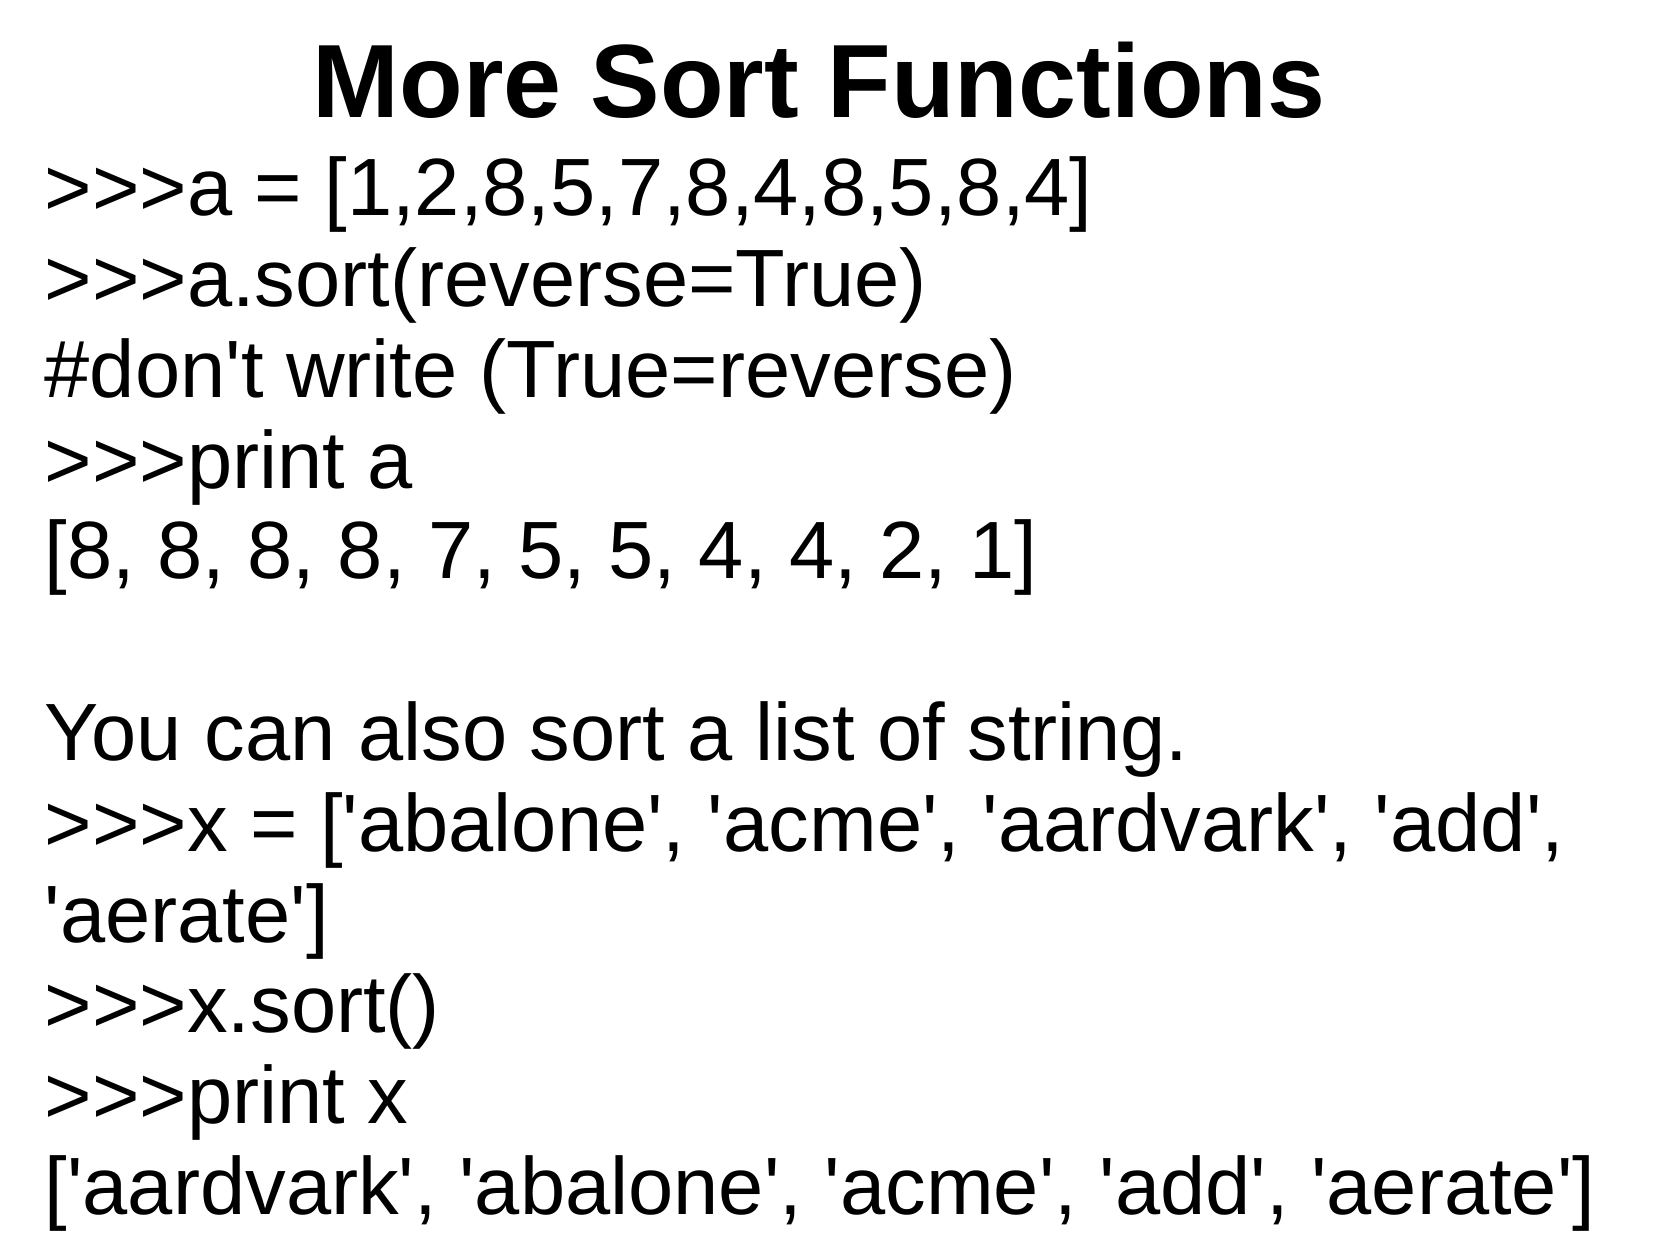

More Sort Functions
>>>a = [1,2,8,5,7,8,4,8,5,8,4]
>>>a.sort(reverse=True)
#don't write (True=reverse)
>>>print a
[8, 8, 8, 8, 7, 5, 5, 4, 4, 2, 1]
You can also sort a list of string.
>>>x = ['abalone', 'acme', 'aardvark', 'add', 'aerate']
>>>x.sort()
>>>print x
['aardvark', 'abalone', 'acme', 'add', 'aerate']